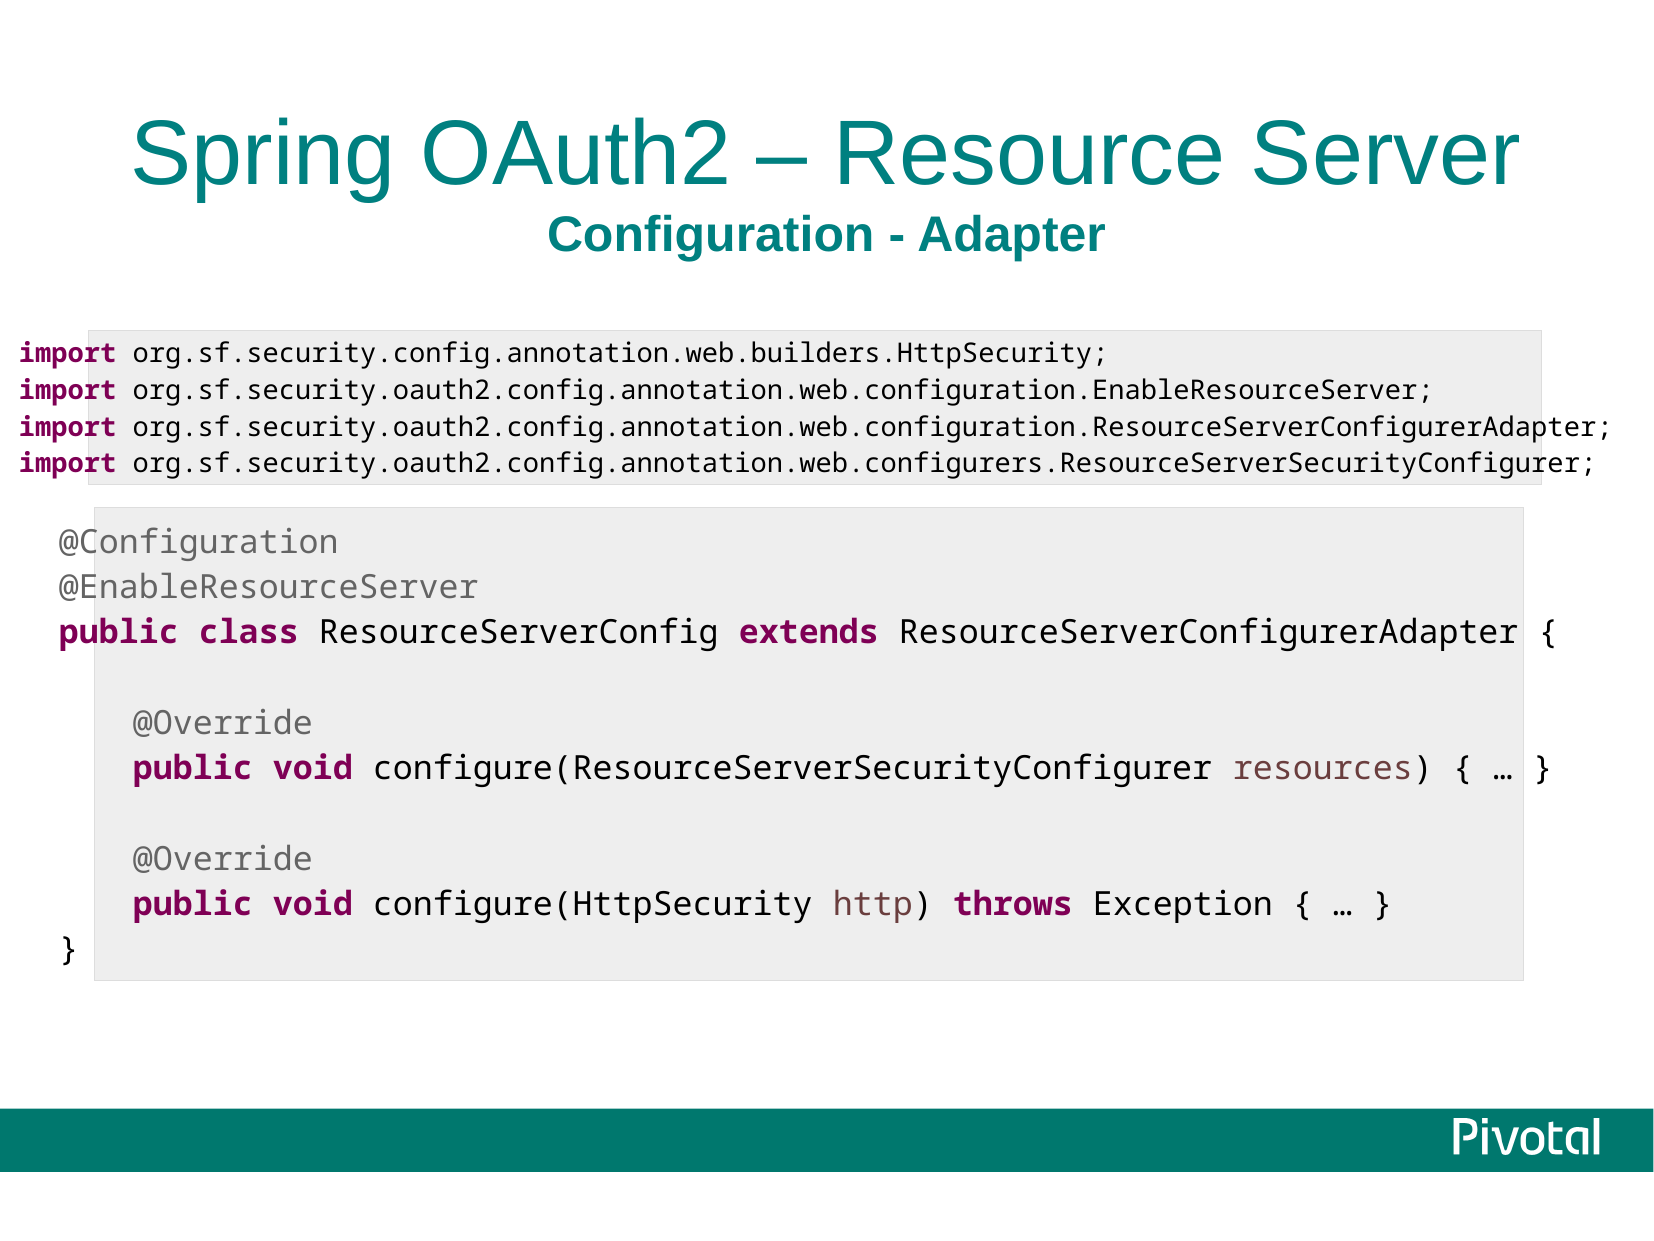

# Spring OAuth2 – Resource Server
Configuration - Adapter
import org.sf.security.config.annotation.web.builders.HttpSecurity;
import org.sf.security.oauth2.config.annotation.web.configuration.EnableResourceServer;
import org.sf.security.oauth2.config.annotation.web.configuration.ResourceServerConfigurerAdapter;
import org.sf.security.oauth2.config.annotation.web.configurers.ResourceServerSecurityConfigurer;
@Configuration
@EnableResourceServer
public class ResourceServerConfig extends ResourceServerConfigurerAdapter {
	@Override
	public void configure(ResourceServerSecurityConfigurer resources) { … }
	@Override
	public void configure(HttpSecurity http) throws Exception { … }
}